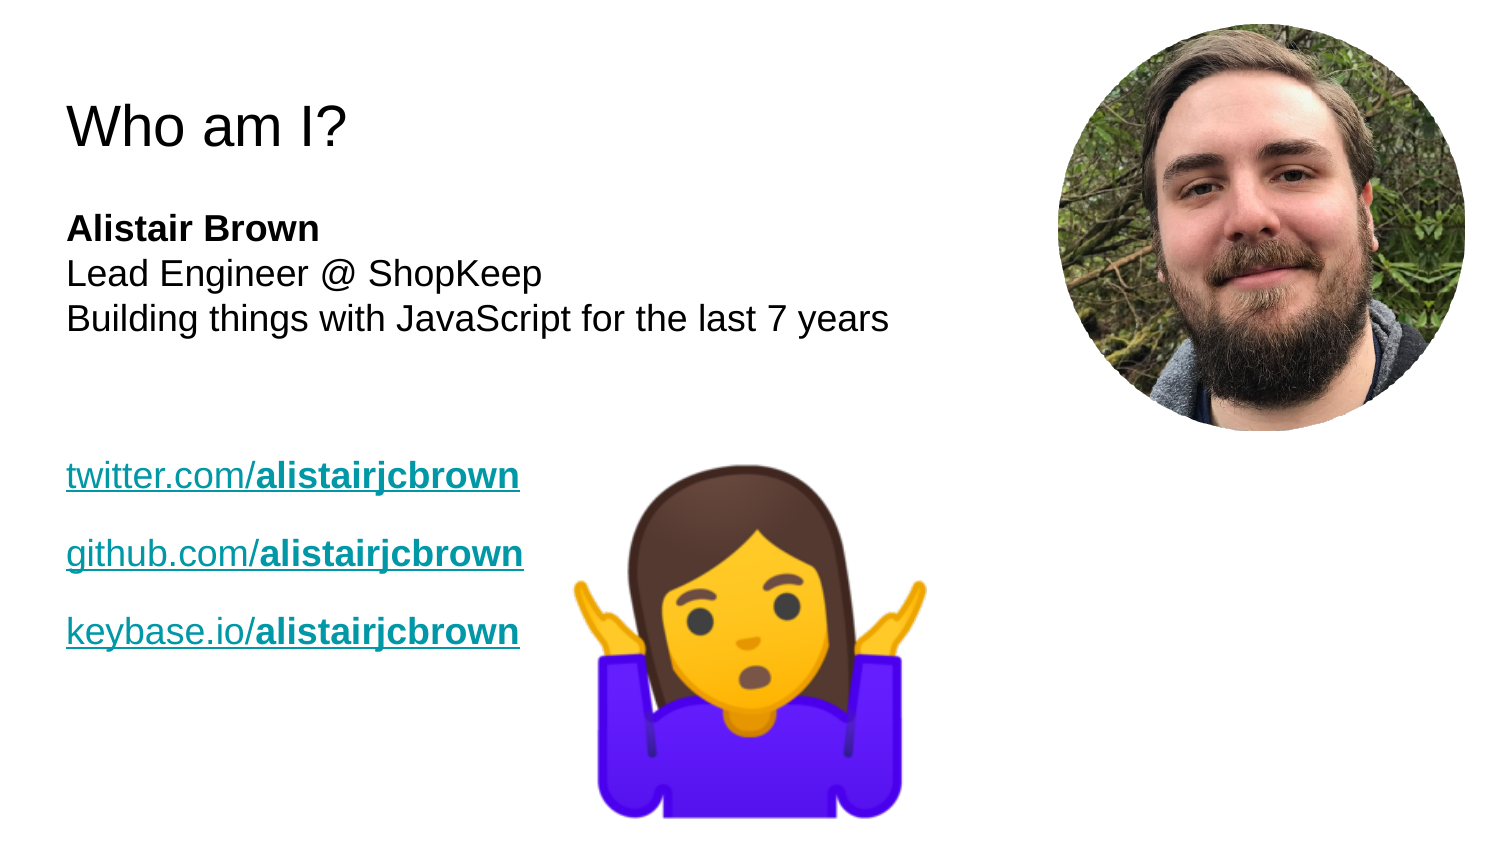

# Who am I?
Alistair Brown
Lead Engineer @ ShopKeep
Building things with JavaScript for the last 7 years
twitter.com/alistairjcbrown
github.com/alistairjcbrown
keybase.io/alistairjcbrown